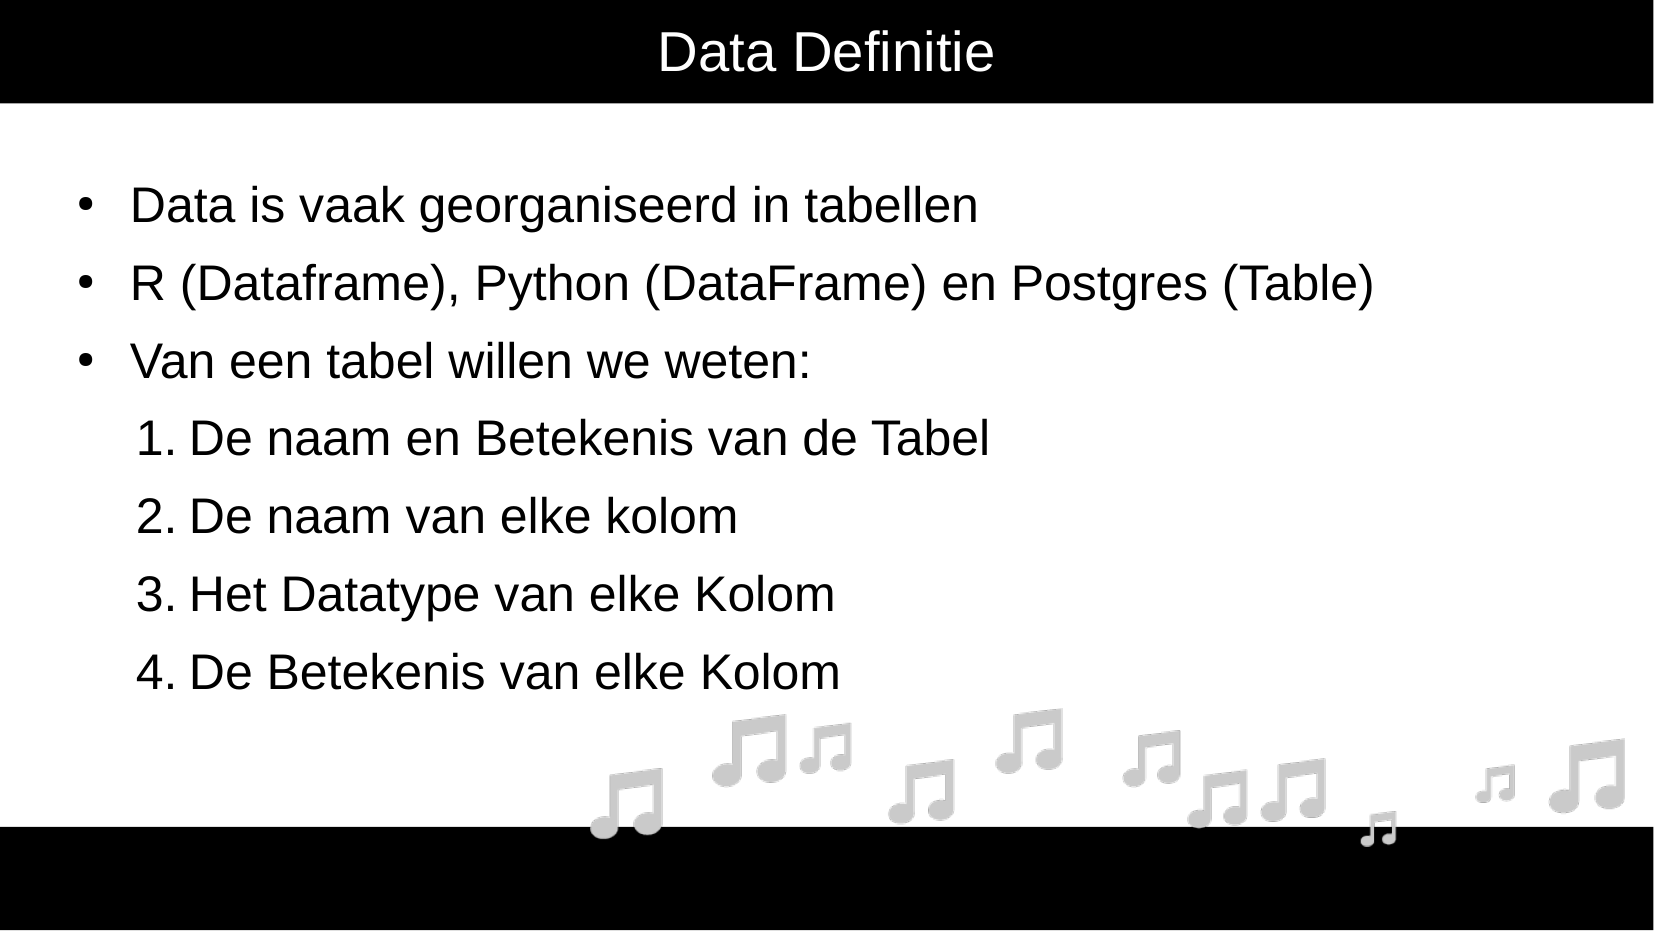

# Data Definitie
Data is vaak georganiseerd in tabellen
R (Dataframe), Python (DataFrame) en Postgres (Table)
Van een tabel willen we weten:
De naam en Betekenis van de Tabel
De naam van elke kolom
Het Datatype van elke Kolom
De Betekenis van elke Kolom